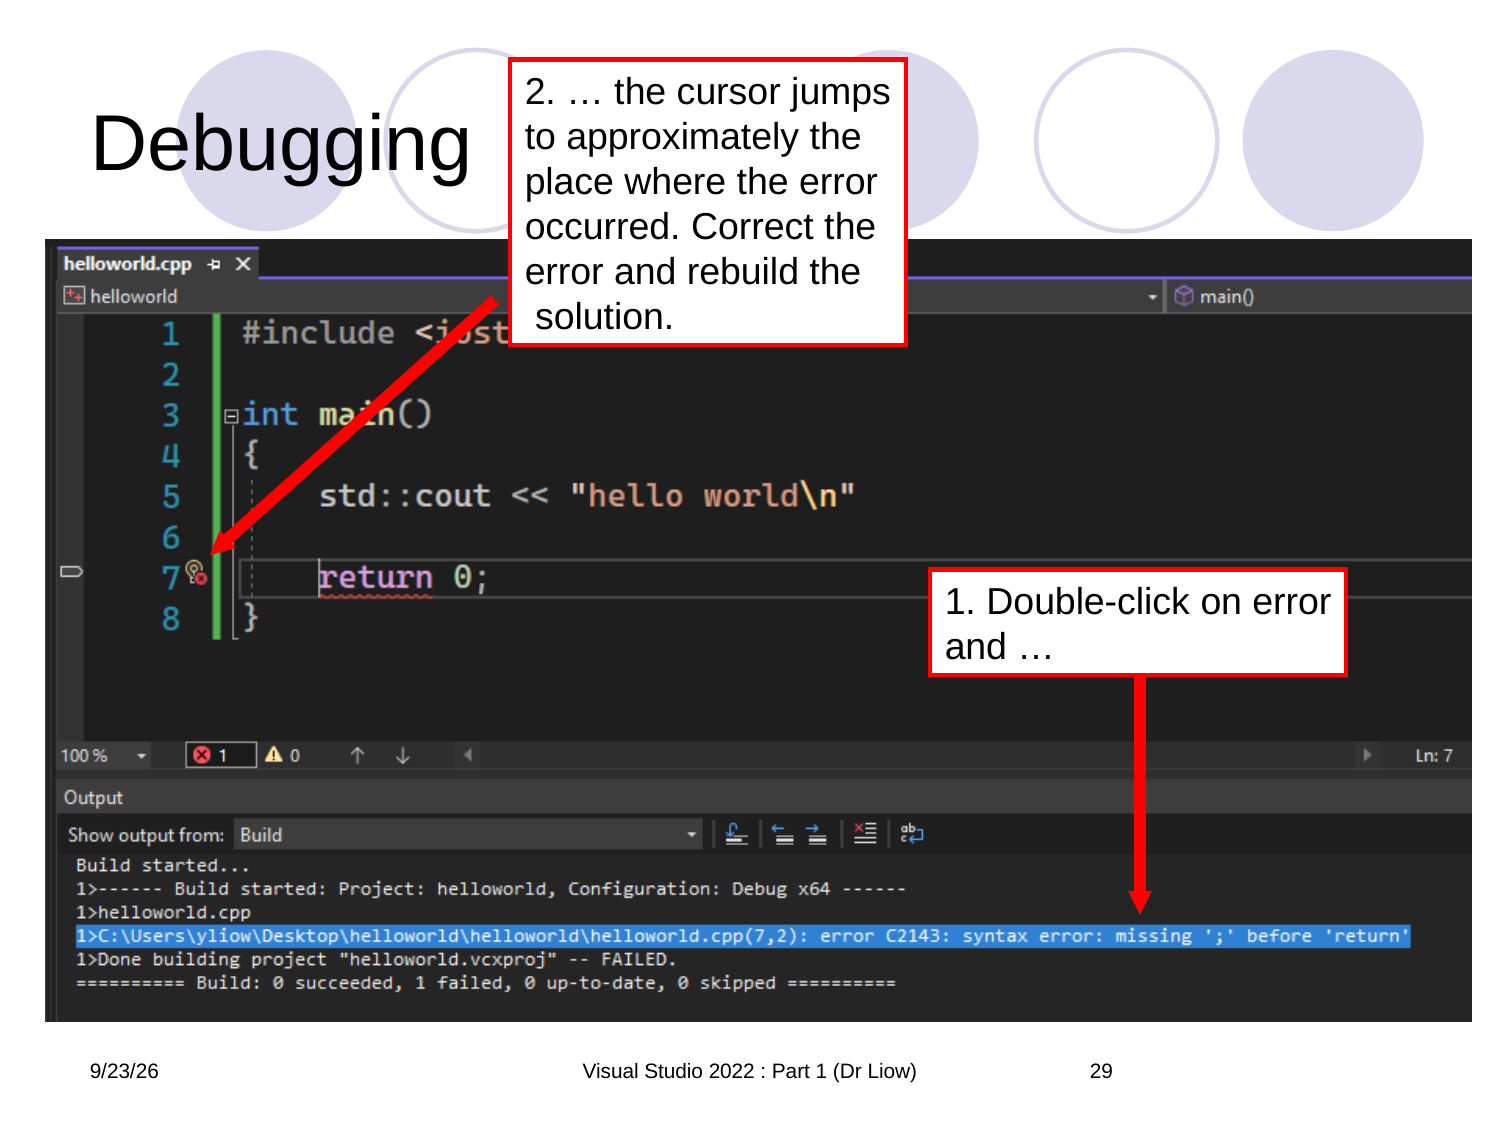

# Debugging
2. … the cursor jumps
to approximately the
place where the error
occurred. Correct the
error and rebuild the
 solution.
1. Double-click on error
and …
Visual Studio 2022 : Part 1 (Dr Liow)